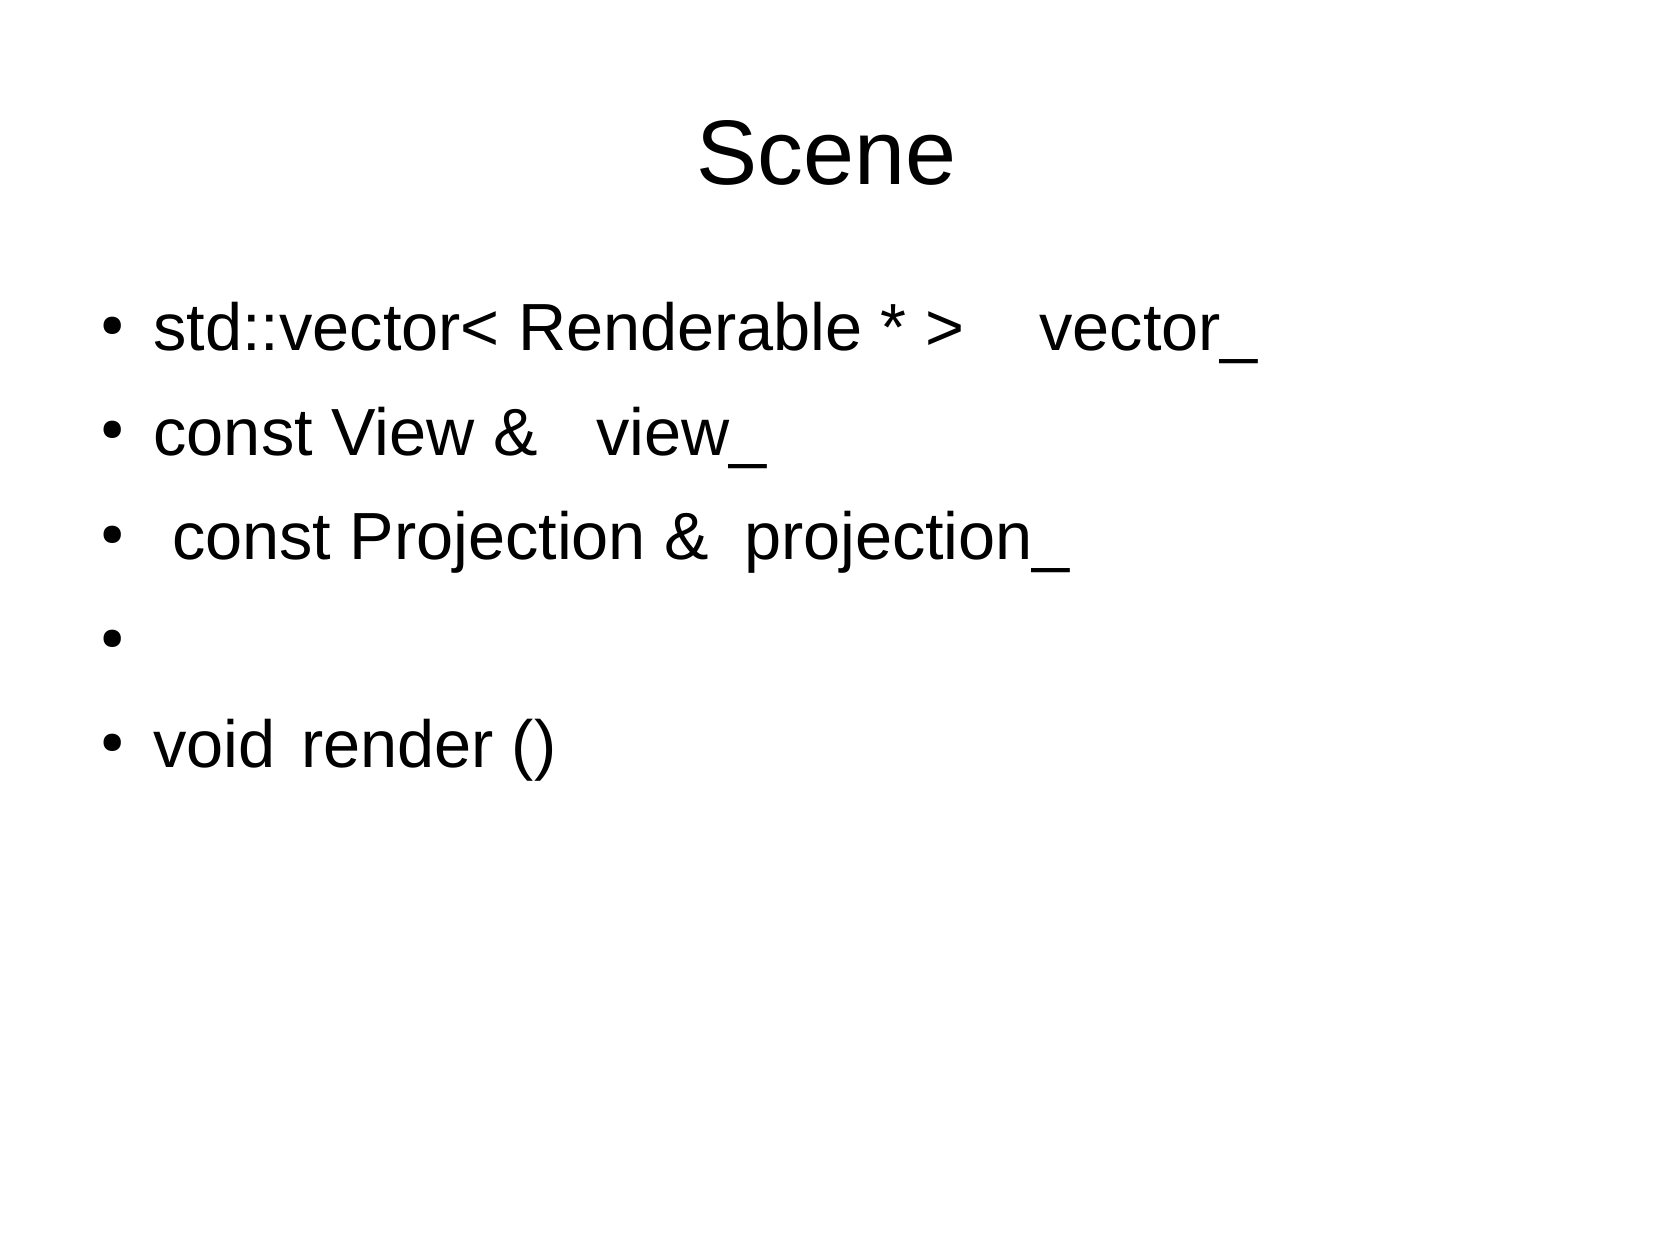

# Scene
std::vector< Renderable * > 	vector_
const View & 	view_
 const Projection & 	projection_
void 	render ()